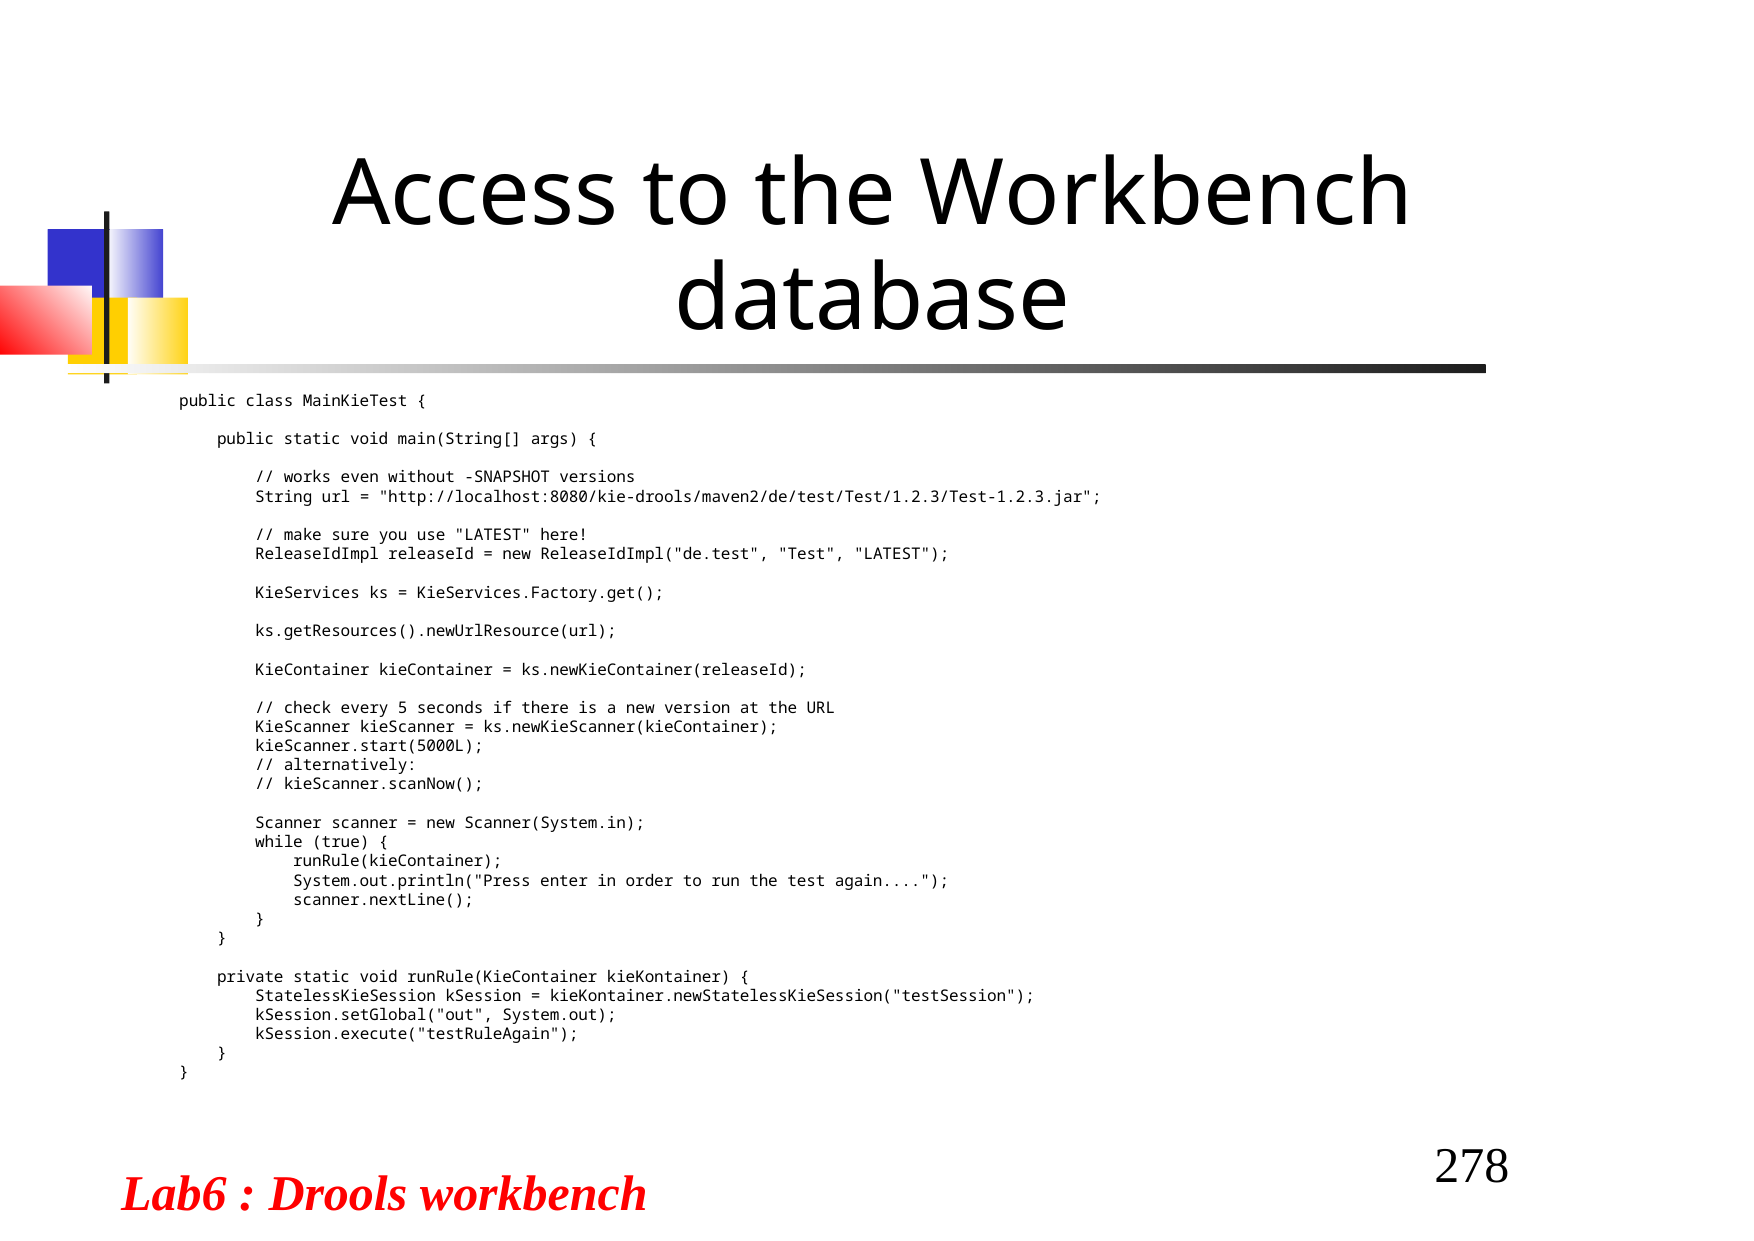

# Access to the Workbench database
public class MainKieTest {
 public static void main(String[] args) {
 // works even without -SNAPSHOT versions
 String url = "http://localhost:8080/kie-drools/maven2/de/test/Test/1.2.3/Test-1.2.3.jar";
 // make sure you use "LATEST" here!
 ReleaseIdImpl releaseId = new ReleaseIdImpl("de.test", "Test", "LATEST");
 KieServices ks = KieServices.Factory.get();
 ks.getResources().newUrlResource(url);
 KieContainer kieContainer = ks.newKieContainer(releaseId);
 // check every 5 seconds if there is a new version at the URL
 KieScanner kieScanner = ks.newKieScanner(kieContainer);
 kieScanner.start(5000L);
 // alternatively:
 // kieScanner.scanNow();
 Scanner scanner = new Scanner(System.in);
 while (true) {
 runRule(kieContainer);
 System.out.println("Press enter in order to run the test again....");
 scanner.nextLine();
 }
 }
 private static void runRule(KieContainer kieKontainer) {
 StatelessKieSession kSession = kieKontainer.newStatelessKieSession("testSession");
 kSession.setGlobal("out", System.out);
 kSession.execute("testRuleAgain");
 }
}
Lab6 : Drools workbench